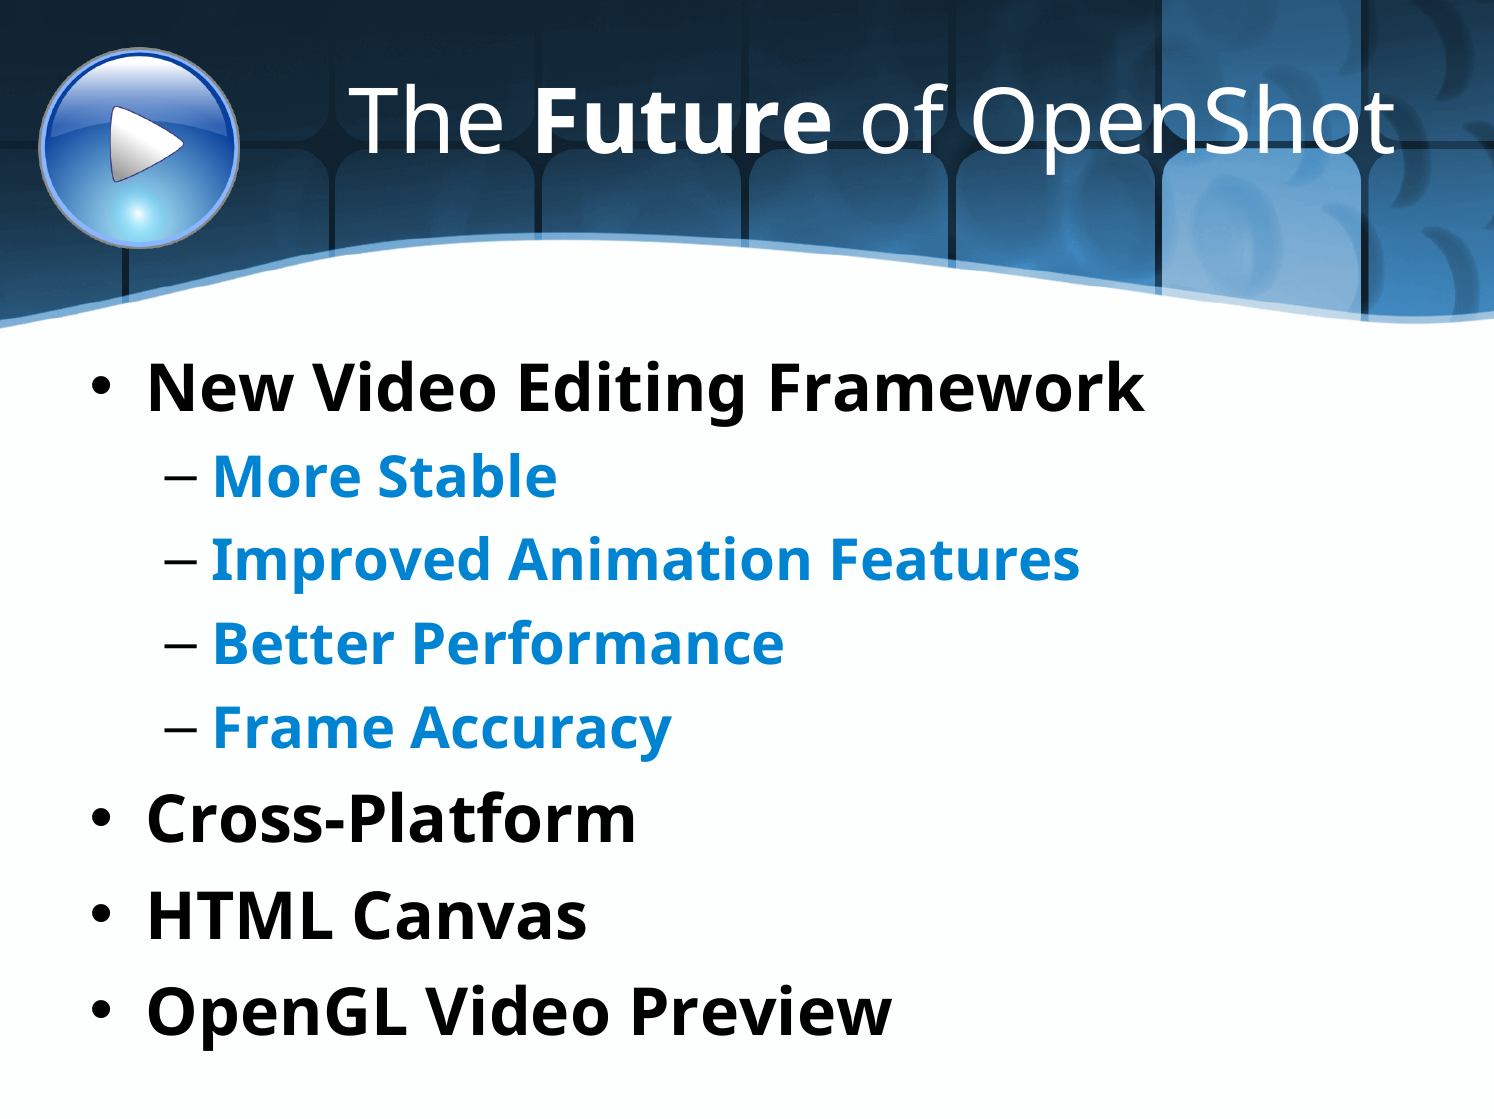

# The Future of OpenShot
New Video Editing Framework
More Stable
Improved Animation Features
Better Performance
Frame Accuracy
Cross-Platform
HTML Canvas
OpenGL Video Preview